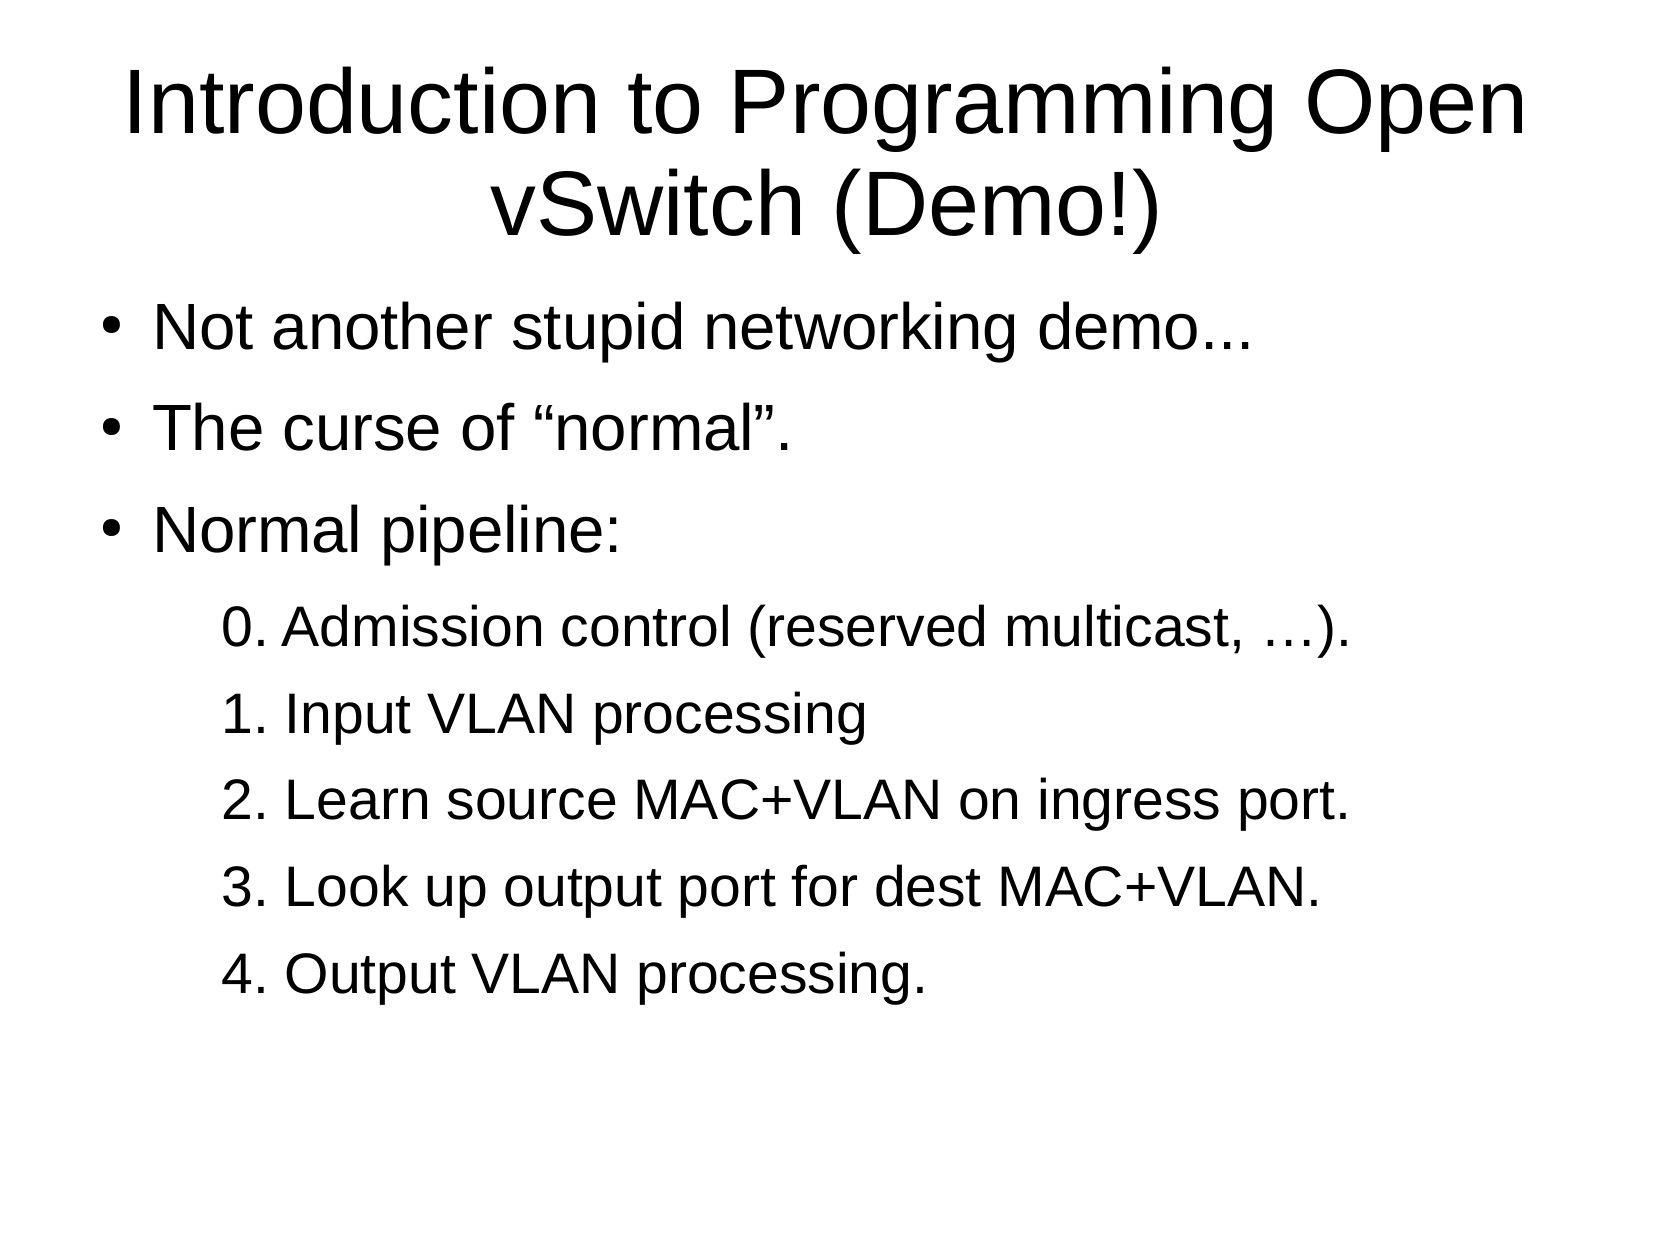

# Introduction to Programming Open vSwitch (Demo!)
Not another stupid networking demo...
The curse of “normal”.
Normal pipeline:
0. Admission control (reserved multicast, …).
1. Input VLAN processing
2. Learn source MAC+VLAN on ingress port.
3. Look up output port for dest MAC+VLAN.
4. Output VLAN processing.